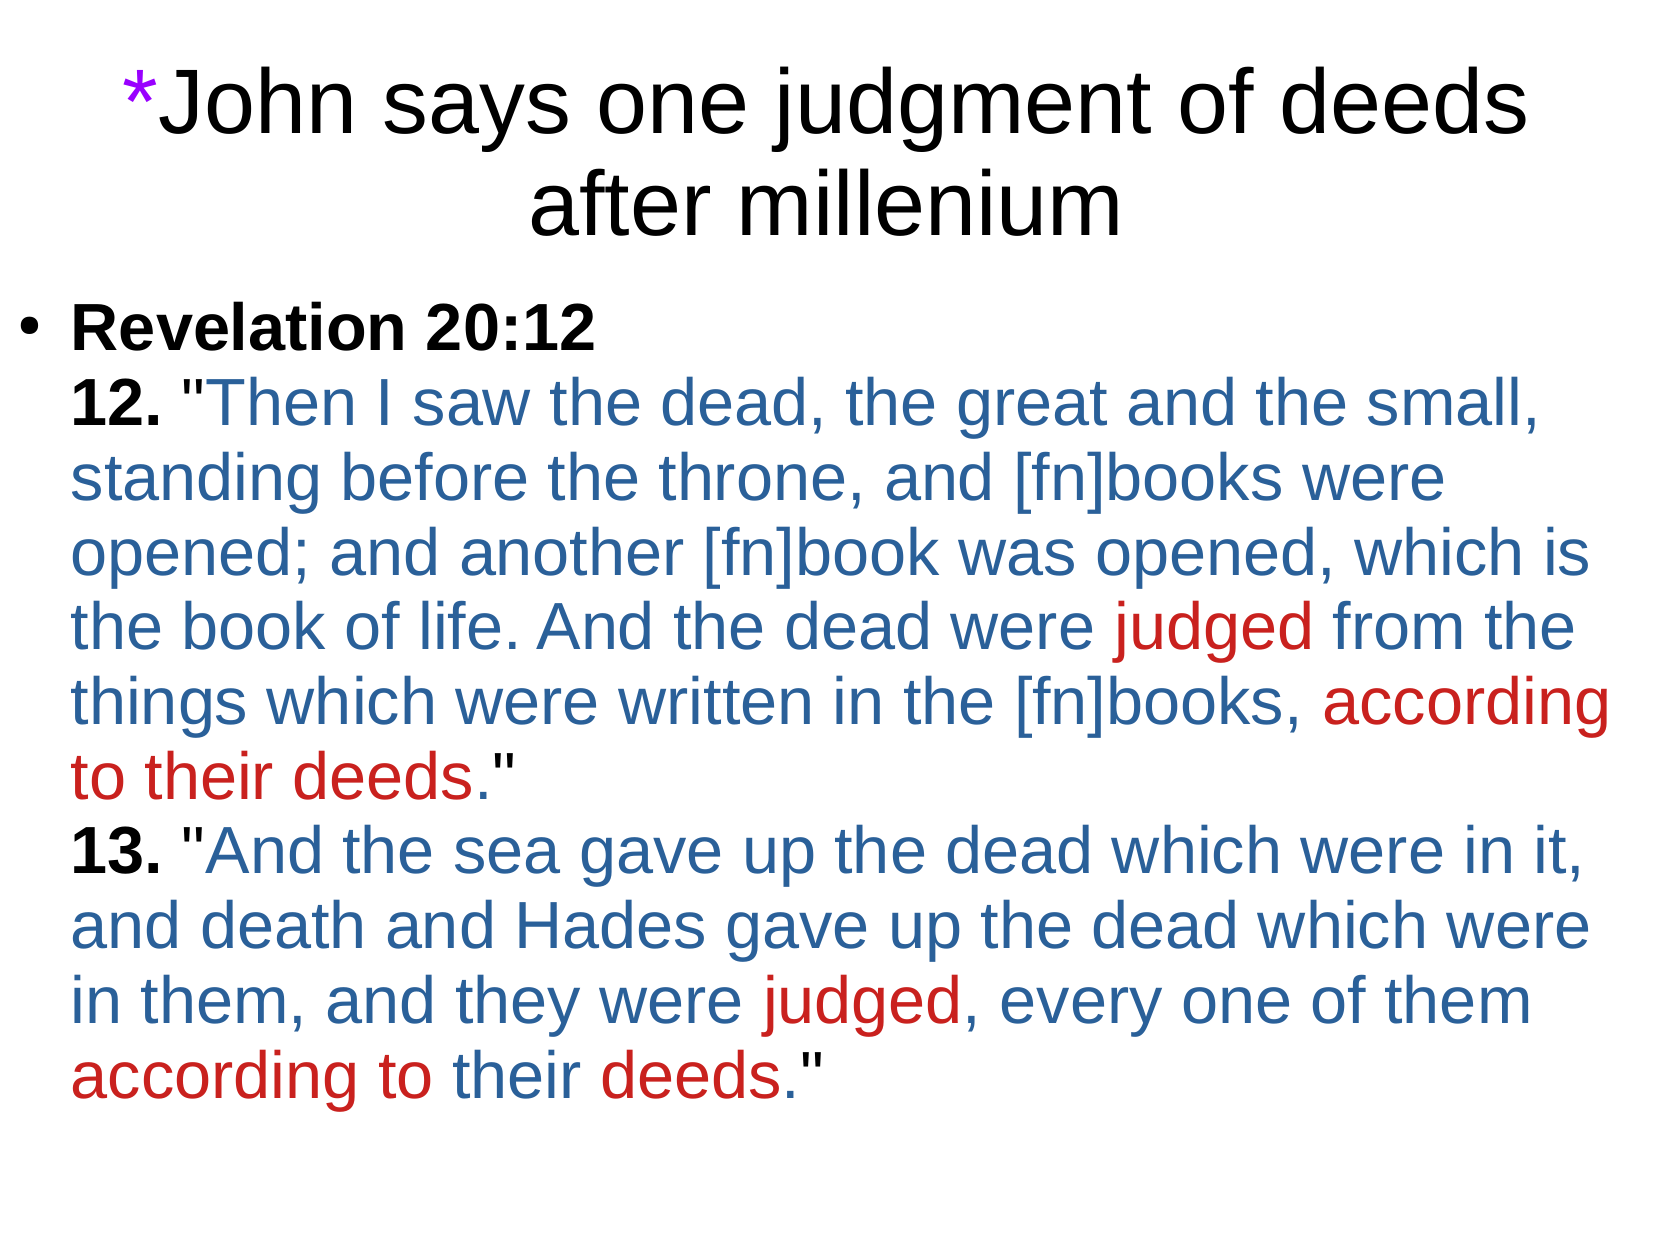

# *John says one judgment of deeds after millenium
Revelation 20:12
12. "Then I saw the dead, the great and the small, standing before the throne, and [fn]books were opened; and another [fn]book was opened, which is the book of life. And the dead were judged from the things which were written in the [fn]books, according to their deeds."
13. "And the sea gave up the dead which were in it, and death and Hades gave up the dead which were in them, and they were judged, every one of them according to their deeds."